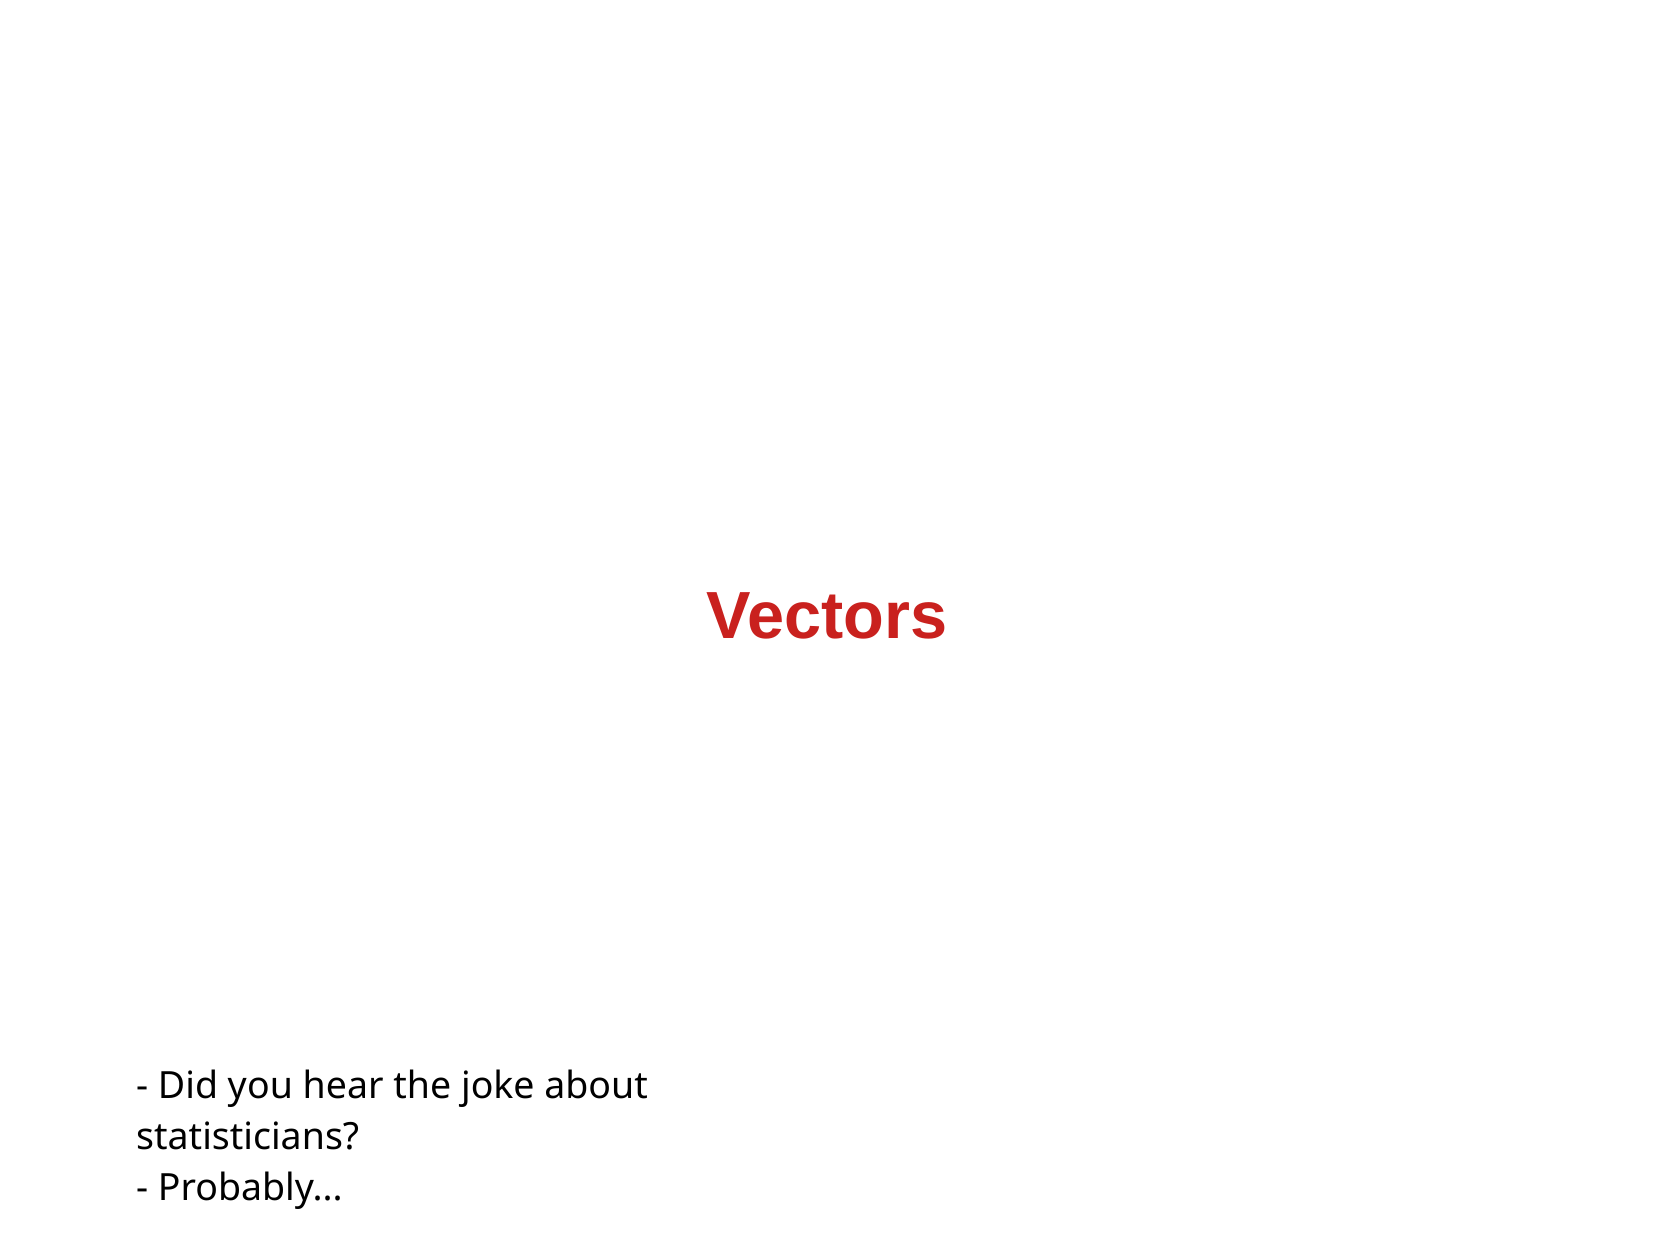

# Vectors
- Did you hear the joke about statisticians?
- Probably...